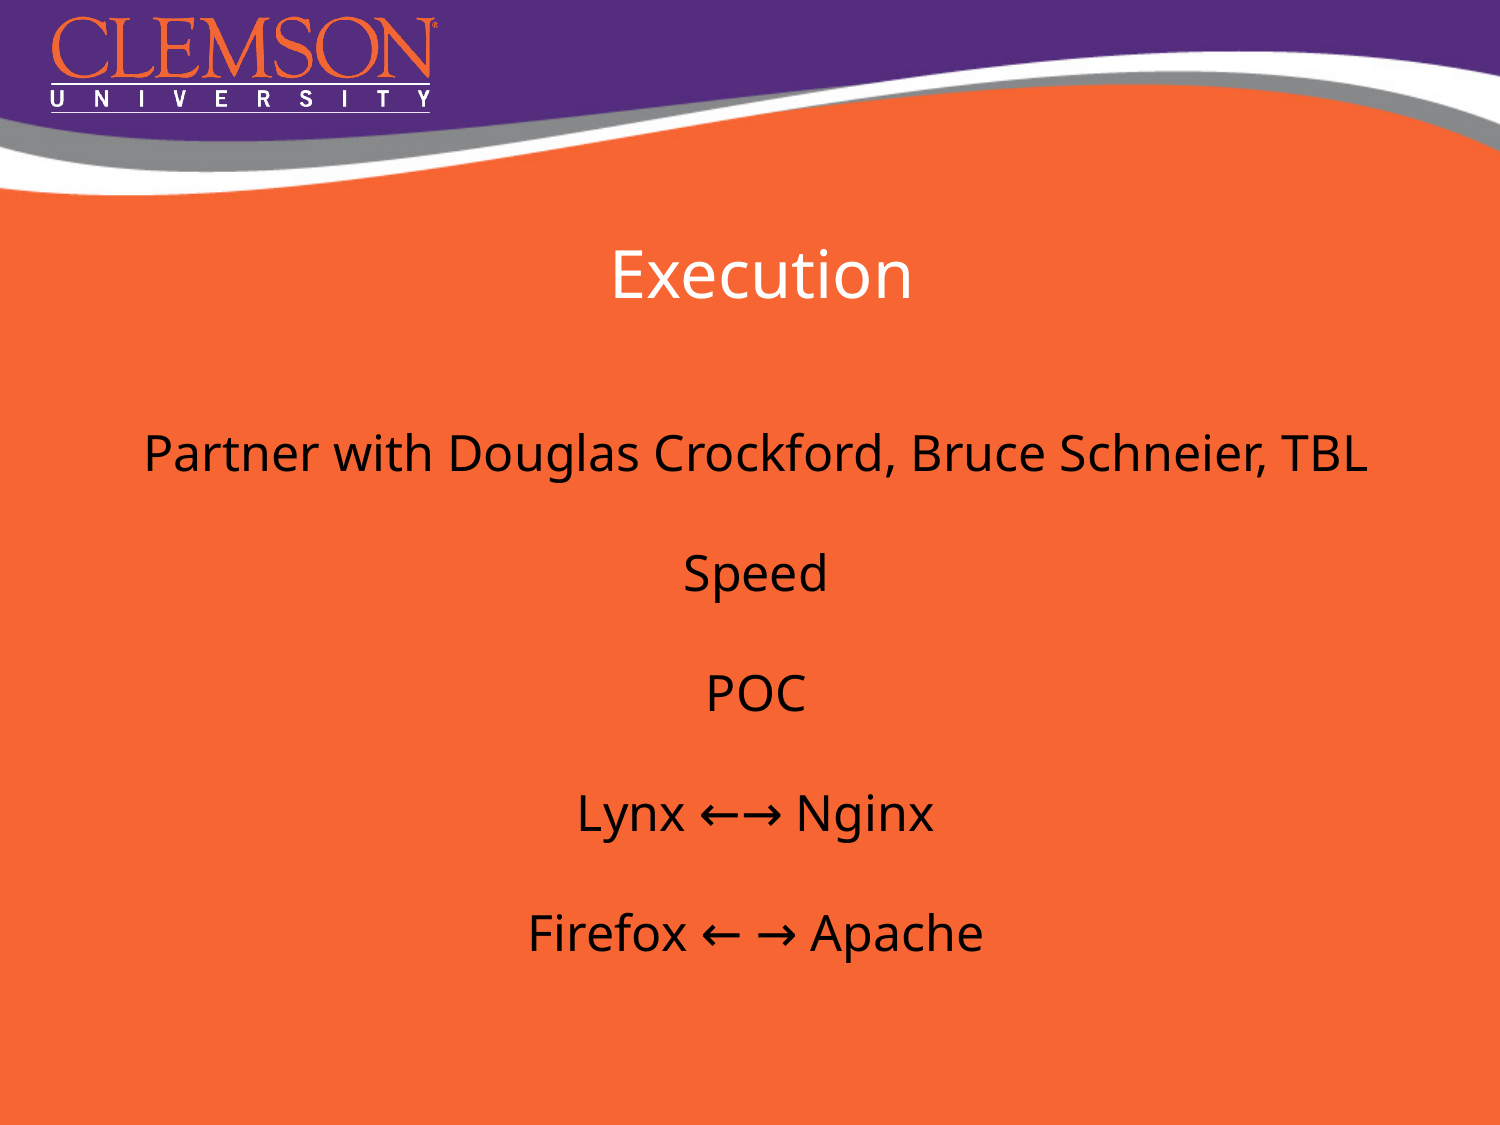

Execution
Partner with Douglas Crockford, Bruce Schneier, TBL
Speed
POC
Lynx ←→ Nginx
Firefox ← → Apache